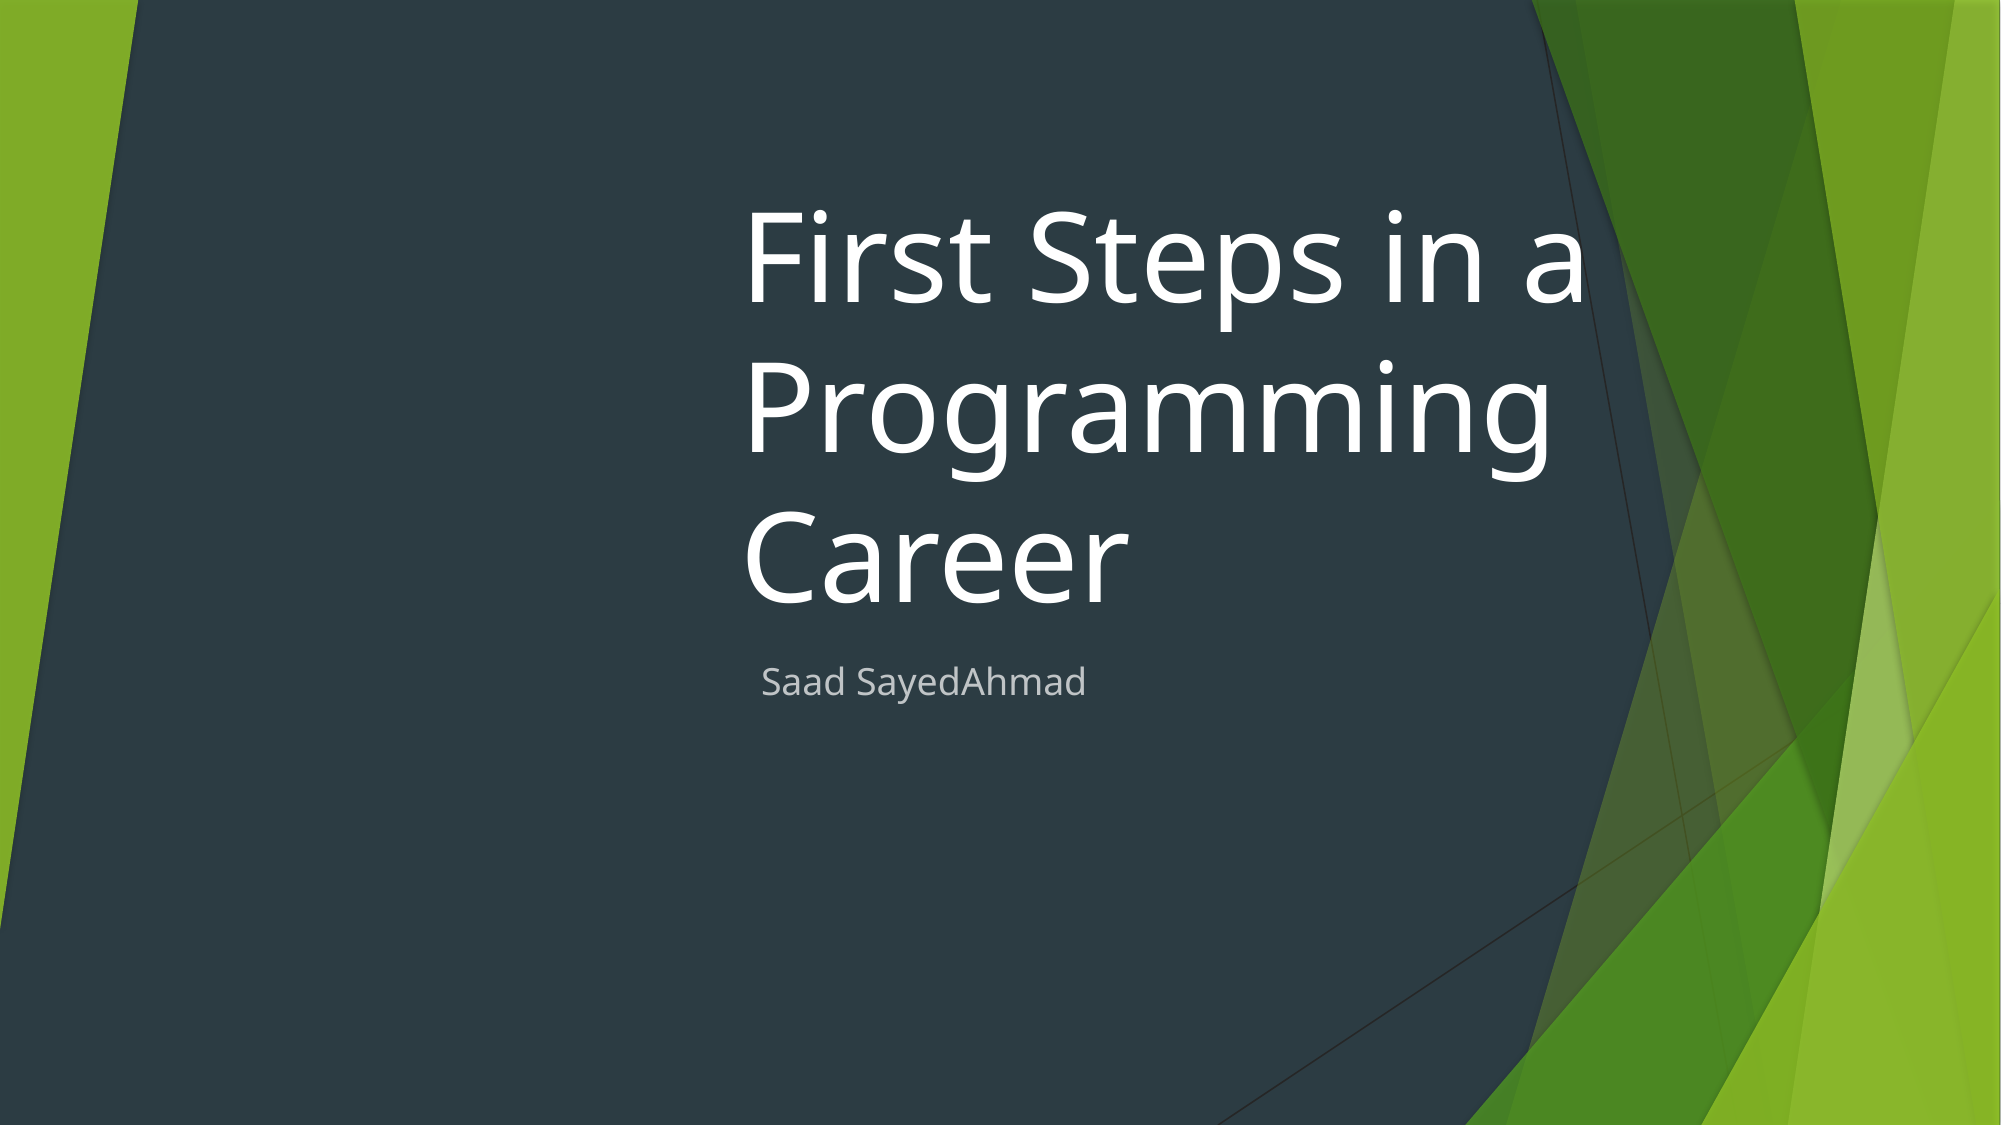

# First Steps in a Programming Career
Saad SayedAhmad